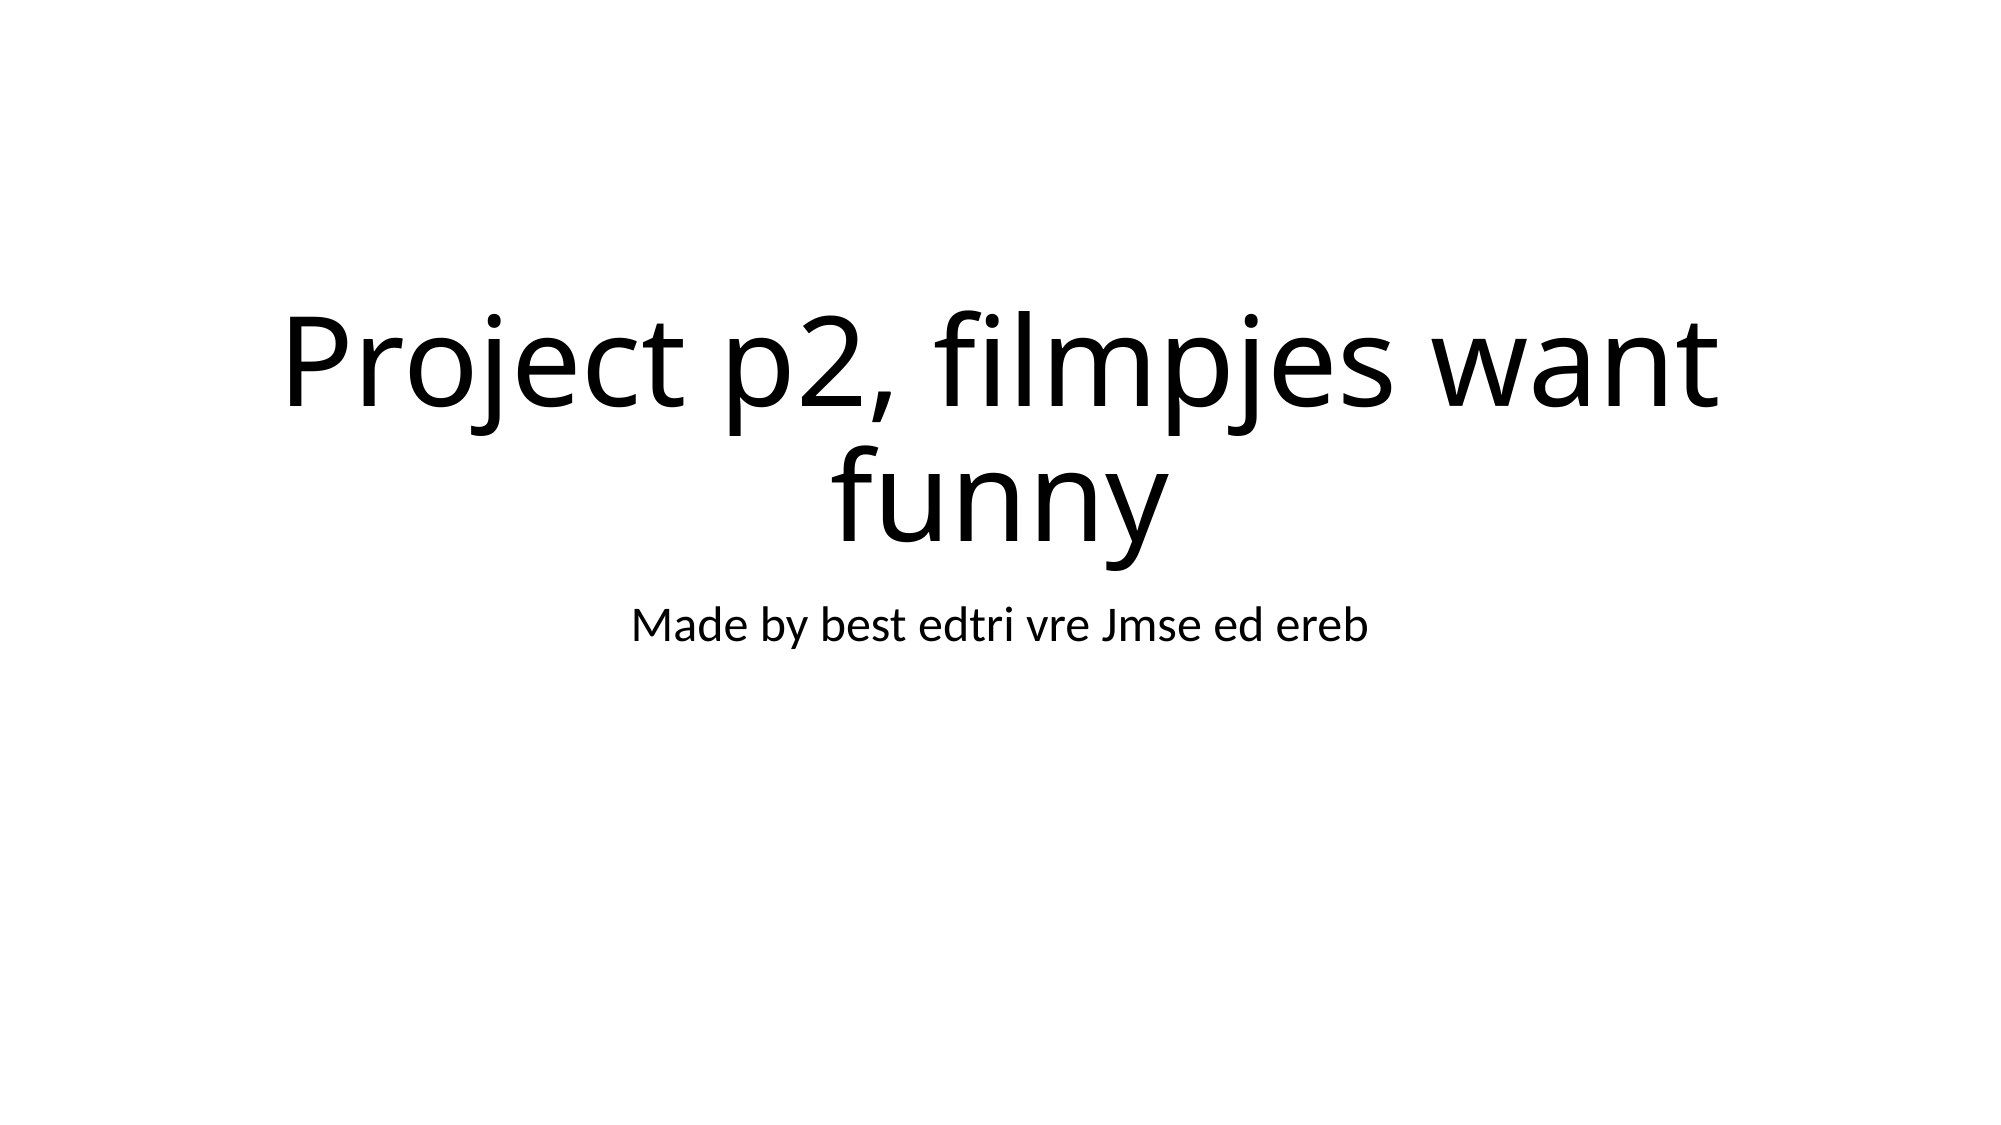

# Project p2, filmpjes want funny
Made by best edtri vre Jmse ed ereb